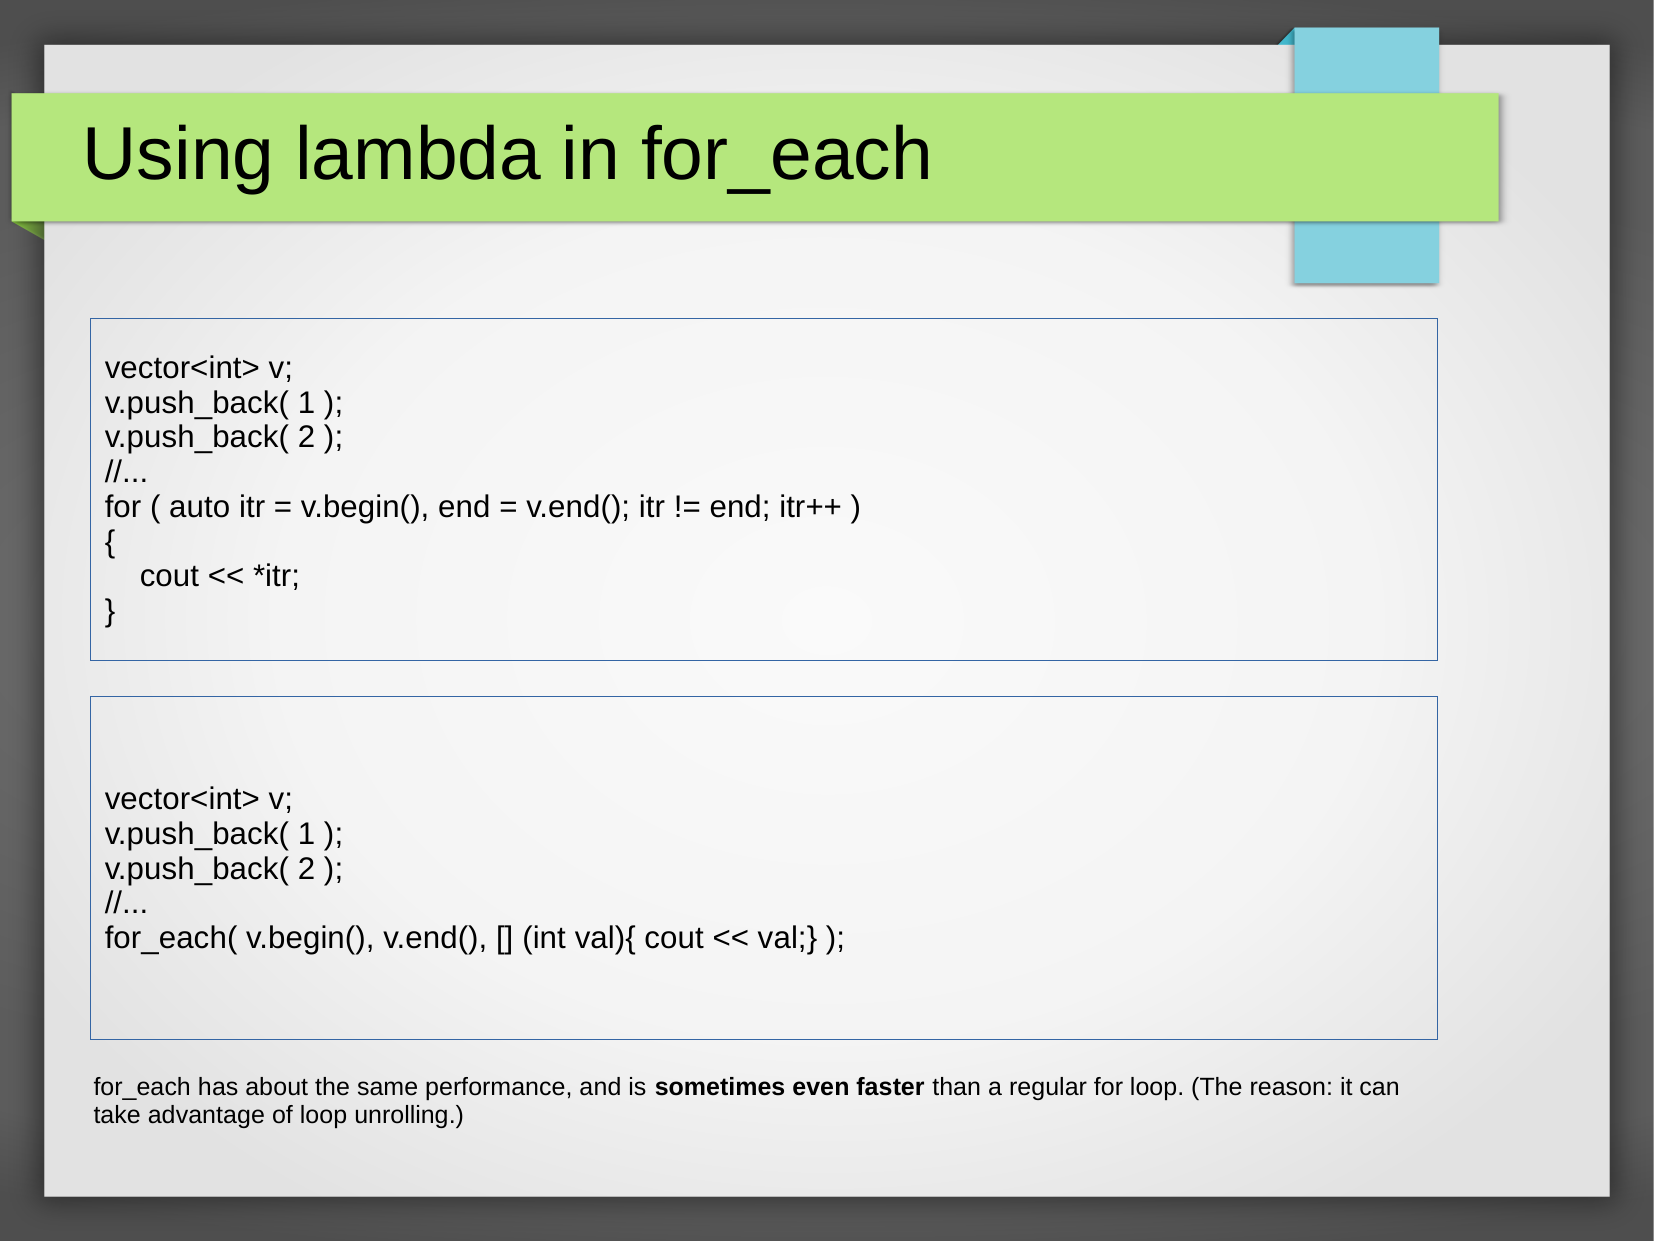

# Using lambda in for_each
vector<int> v;
v.push_back( 1 );
v.push_back( 2 );
//...
for ( auto itr = v.begin(), end = v.end(); itr != end; itr++ )
{
 cout << *itr;
}
vector<int> v;
v.push_back( 1 );
v.push_back( 2 );
//...
for_each( v.begin(), v.end(), [] (int val){ cout << val;} );
for_each has about the same performance, and is sometimes even faster than a regular for loop. (The reason: it can take advantage of loop unrolling.)